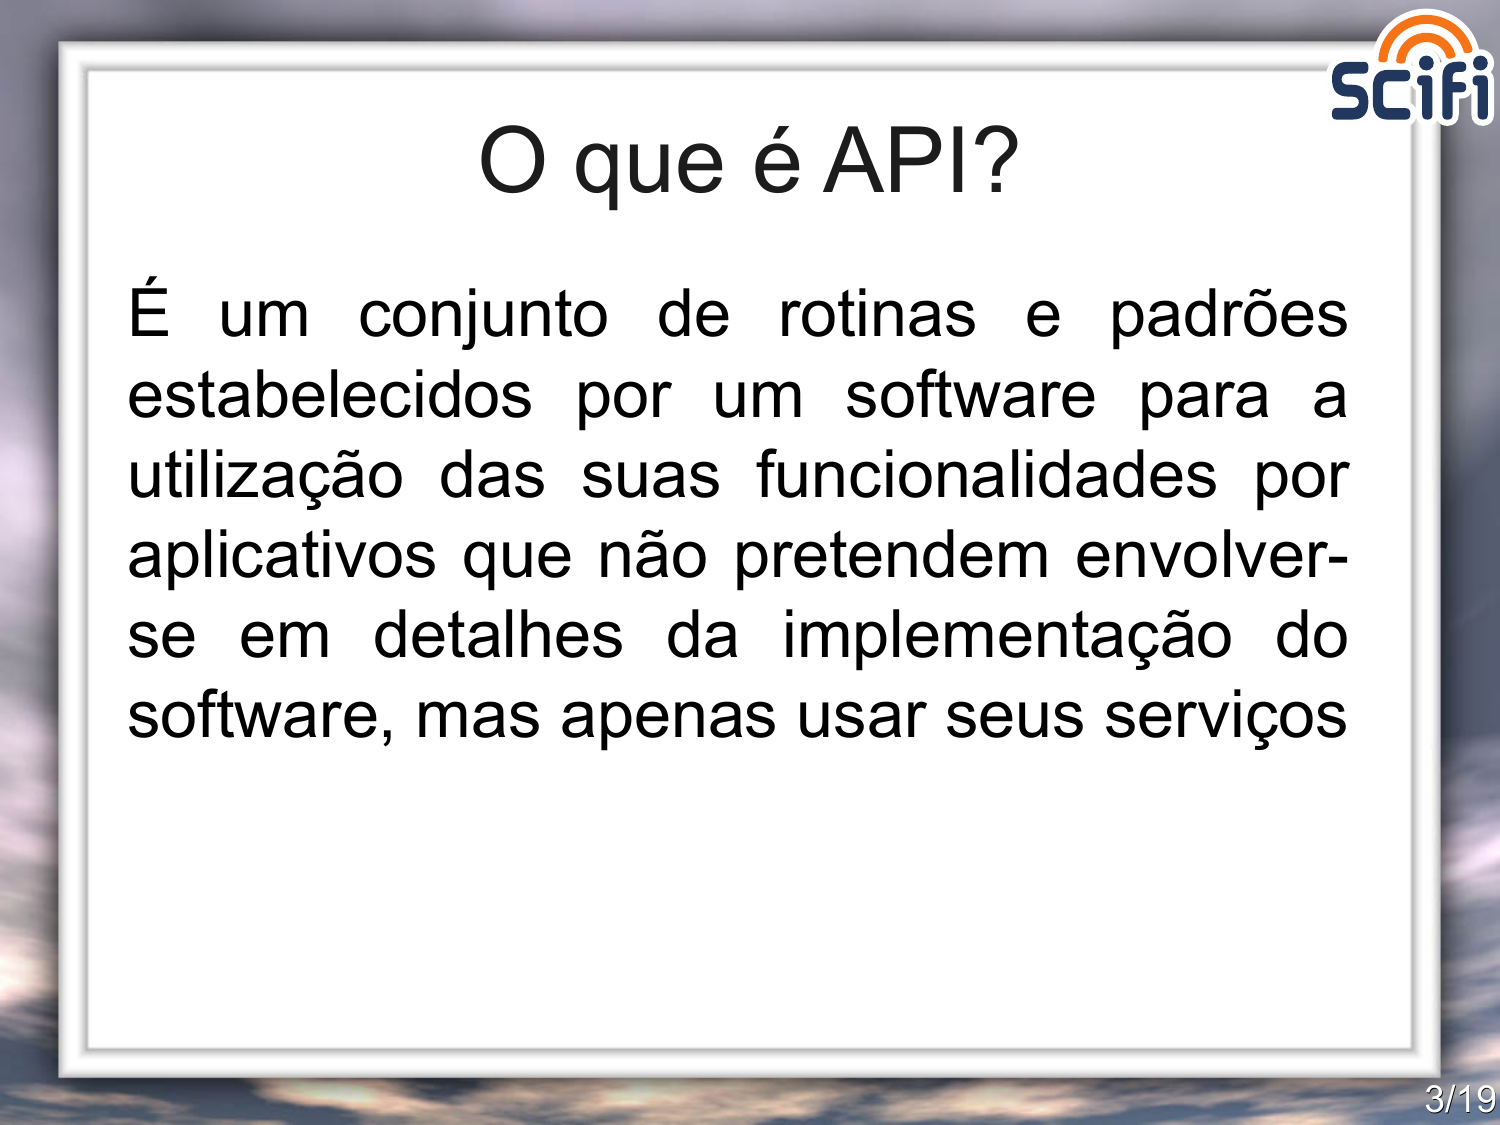

# O que é API?
É um conjunto de rotinas e padrões estabelecidos por um software para a utilização das suas funcionalidades por aplicativos que não pretendem envolver-se em detalhes da implementação do software, mas apenas usar seus serviços